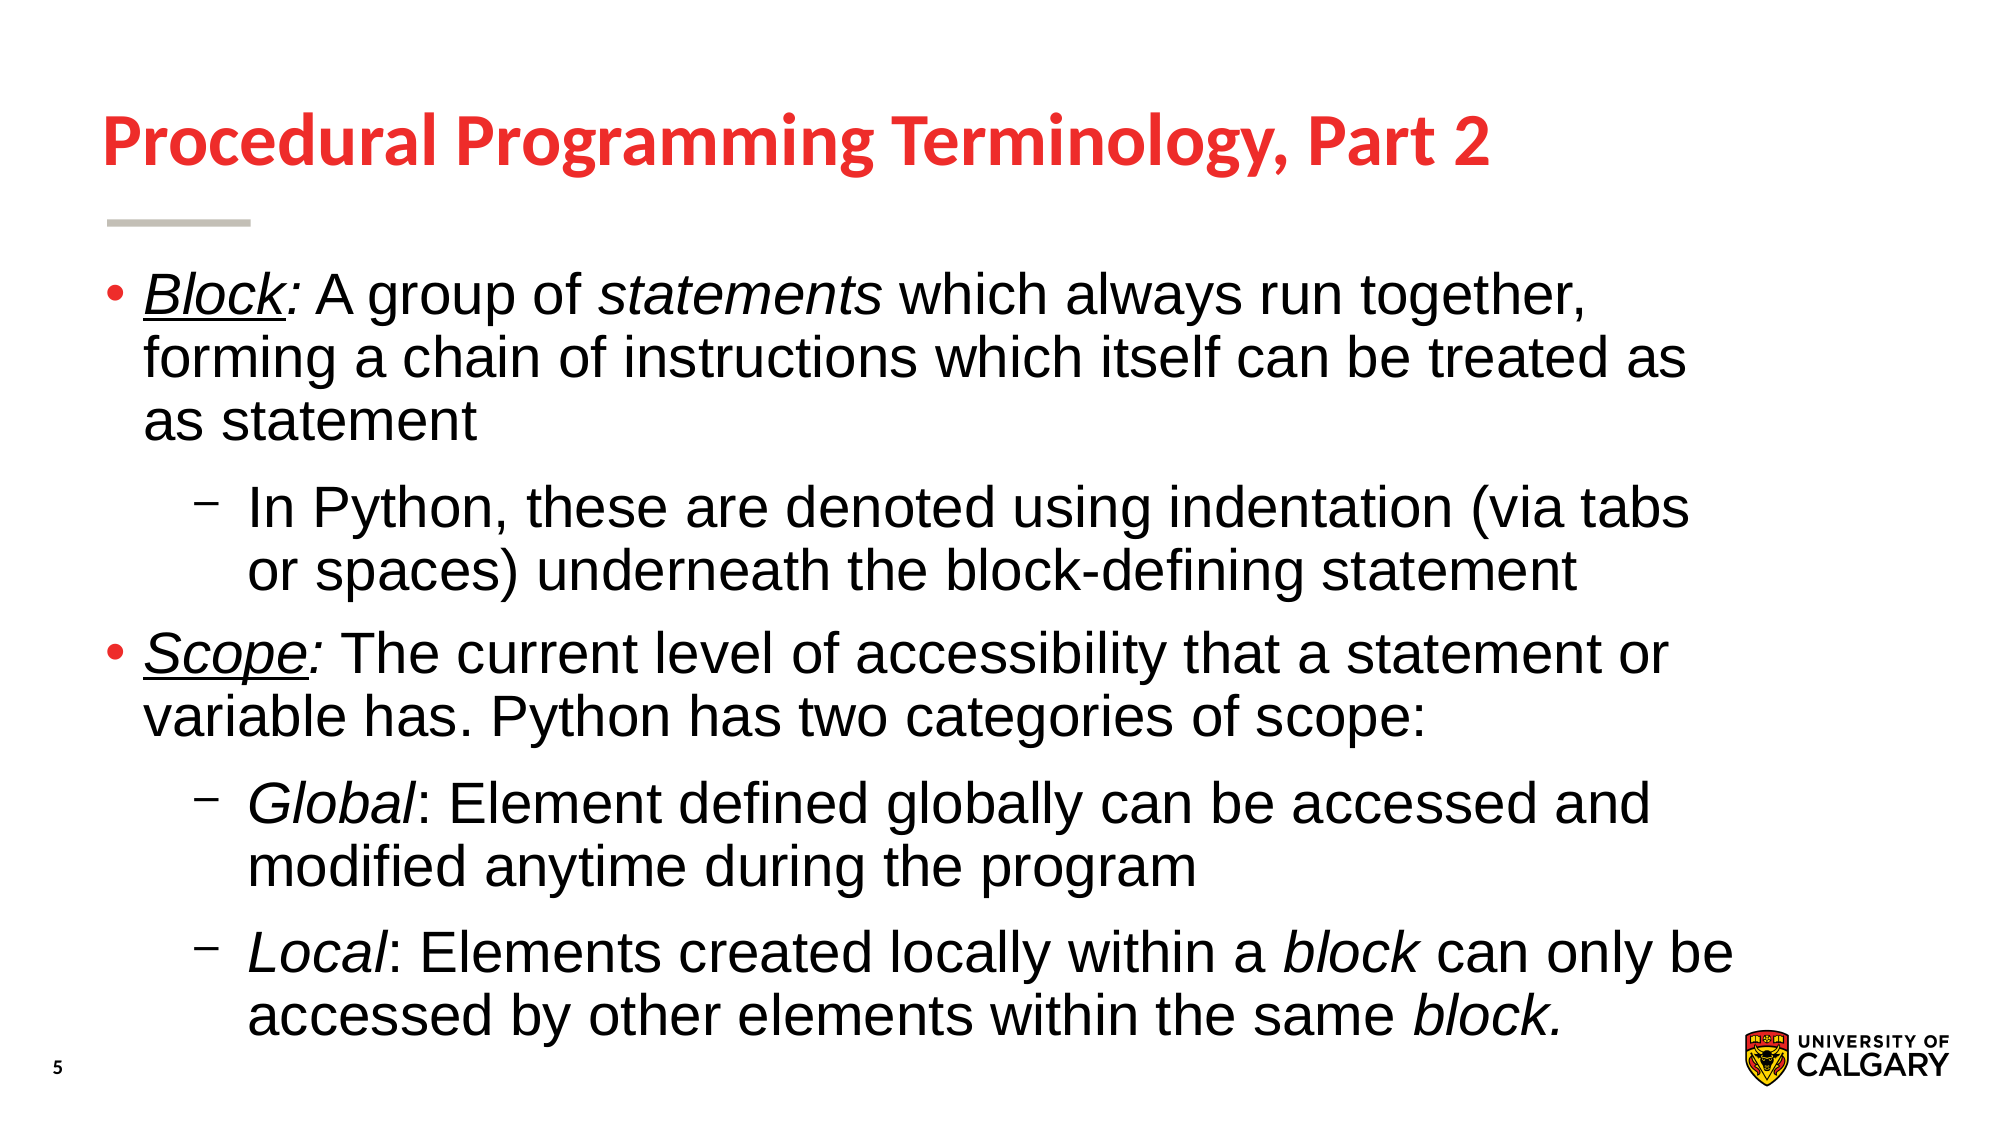

# Procedural Programming Terminology, Part 2
Block: A group of statements which always run together, forming a chain of instructions which itself can be treated as as statement
In Python, these are denoted using indentation (via tabs or spaces) underneath the block-defining statement
Scope: The current level of accessibility that a statement or variable has. Python has two categories of scope:
Global: Element defined globally can be accessed and modified anytime during the program
Local: Elements created locally within a block can only be accessed by other elements within the same block.